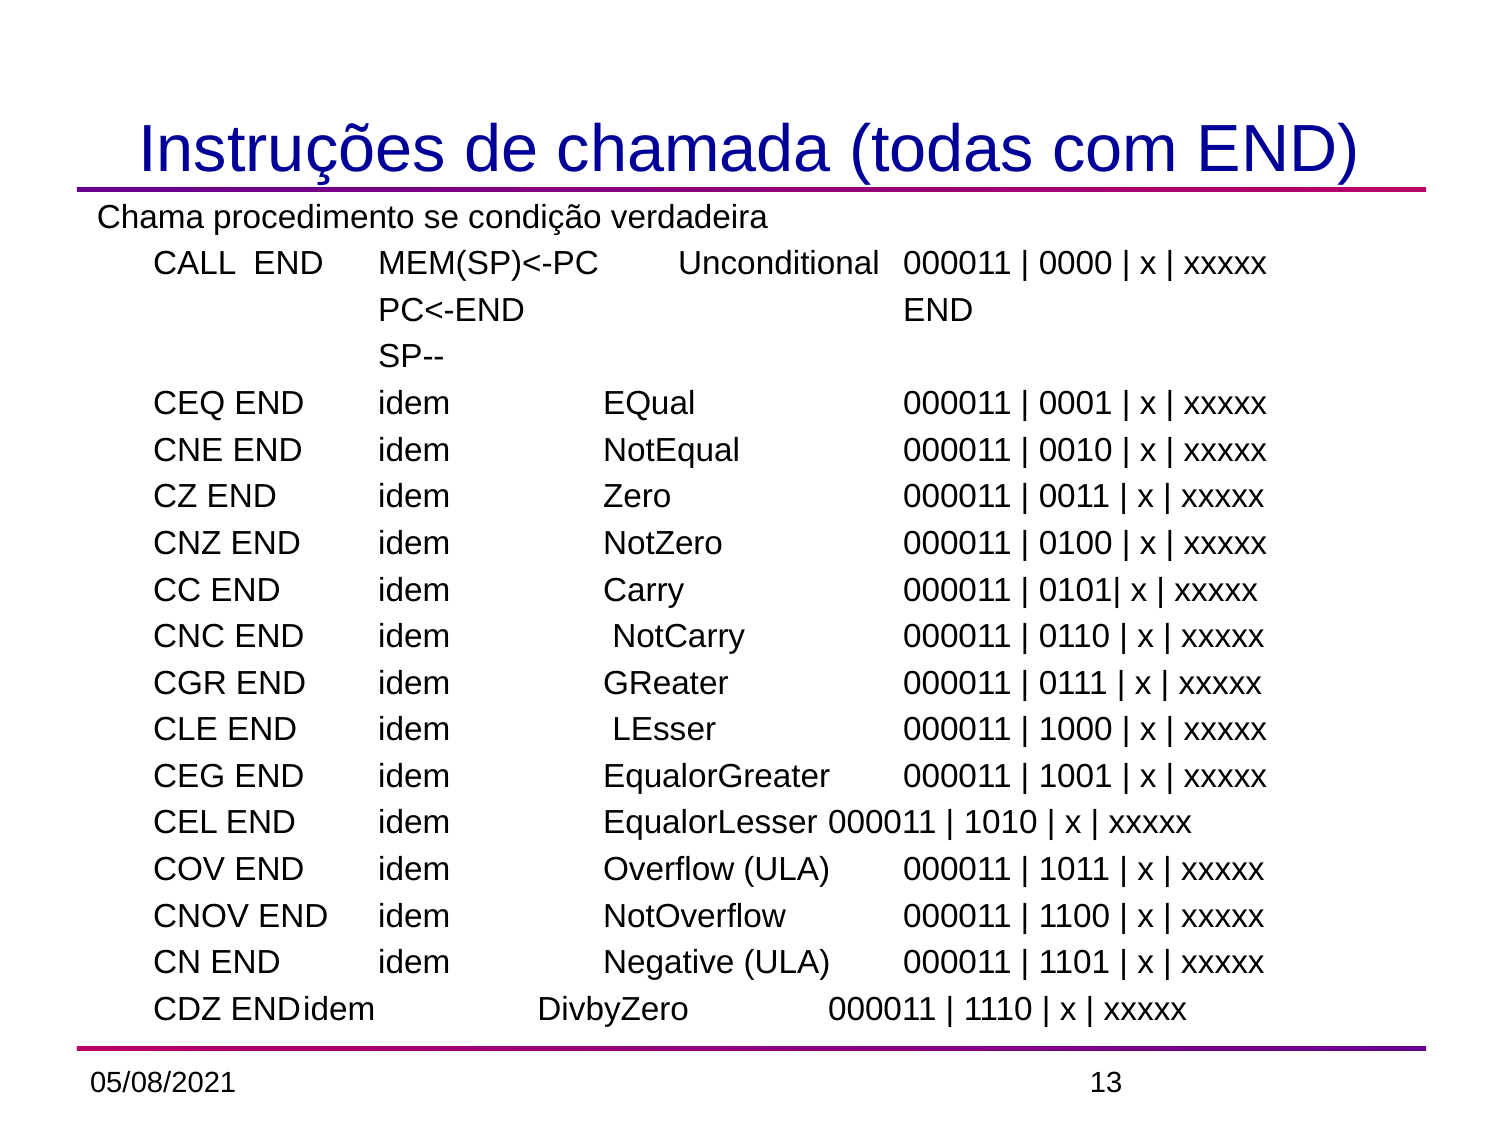

Instruções de chamada (todas com END)
Chama procedimento se condição verdadeira
	CALL END	MEM(SP)<-PC 	Unconditional	000011 | 0000 | x | xxxxx
				PC<-END 					END
				SP--
	CEQ END 	idem 		EQual 			000011 | 0001 | x | xxxxx
	CNE END 	idem 		NotEqual 			000011 | 0010 | x | xxxxx
	CZ END 		idem	 		Zero 			000011 | 0011 | x | xxxxx
	CNZ END 	idem	 	 	NotZero 			000011 | 0100 | x | xxxxx
	CC END 		idem	 	 	Carry 			000011 | 0101| x | xxxxx
	CNC END 	idem 	 	 NotCarry 		000011 | 0110 | x | xxxxx
	CGR END 	idem	 	 	GReater 			000011 | 0111 | x | xxxxx
	CLE END 	idem 	 	 LEsser 			000011 | 1000 | x | xxxxx
	CEG END 	idem	 	 	EqualorGreater 	000011 | 1001 | x | xxxxx
	CEL END 	idem	 	 	EqualorLesser 	000011 | 1010 | x | xxxxx
	COV END 	idem	 	 	Overflow (ULA) 	000011 | 1011 | x | xxxxx
	CNOV END 	idem	 	 	NotOverflow 		000011 | 1100 | x | xxxxx
	CN END		idem	 	 	Negative (ULA)	000011 | 1101 | x | xxxxx
	CDZ END	idem	 		 DivbyZero		000011 | 1110 | x | xxxxx
05/08/2021